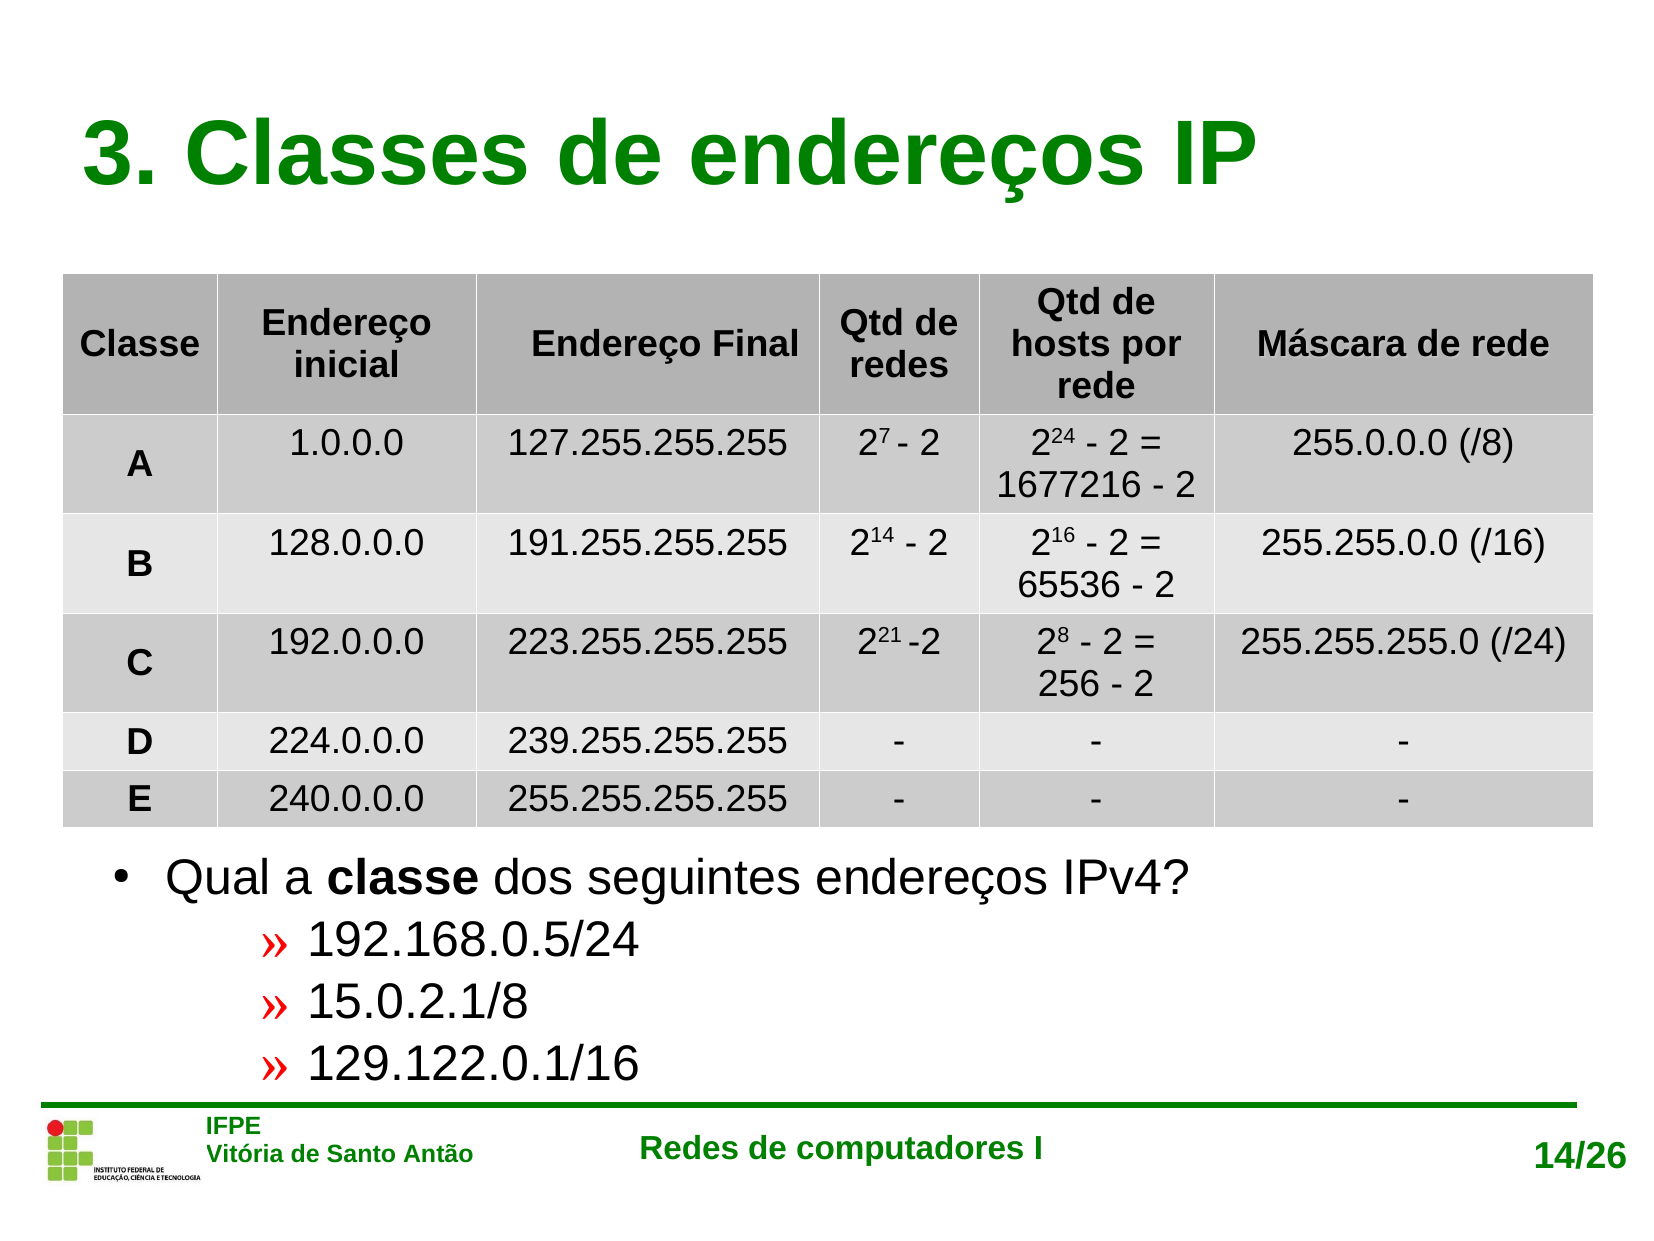

# 3. Classes de endereços IP
| Classe | Endereço inicial | Endereço Final | Qtd de redes | Qtd de hosts por rede | Máscara de rede |
| --- | --- | --- | --- | --- | --- |
| A | 1.0.0.0 | 127.255.255.255 | 27 - 2 | 224 - 2 = 1677216 - 2 | 255.0.0.0 (/8) |
| B | 128.0.0.0 | 191.255.255.255 | 214 - 2 | 216 - 2 = 65536 - 2 | 255.255.0.0 (/16) |
| C | 192.0.0.0 | 223.255.255.255 | 221 -2 | 28 - 2 = 256 - 2 | 255.255.255.0 (/24) |
| D | 224.0.0.0 | 239.255.255.255 | - | - | - |
| E | 240.0.0.0 | 255.255.255.255 | - | - | - |
Qual a classe dos seguintes endereços IPv4?
192.168.0.5/24
15.0.2.1/8
129.122.0.1/16